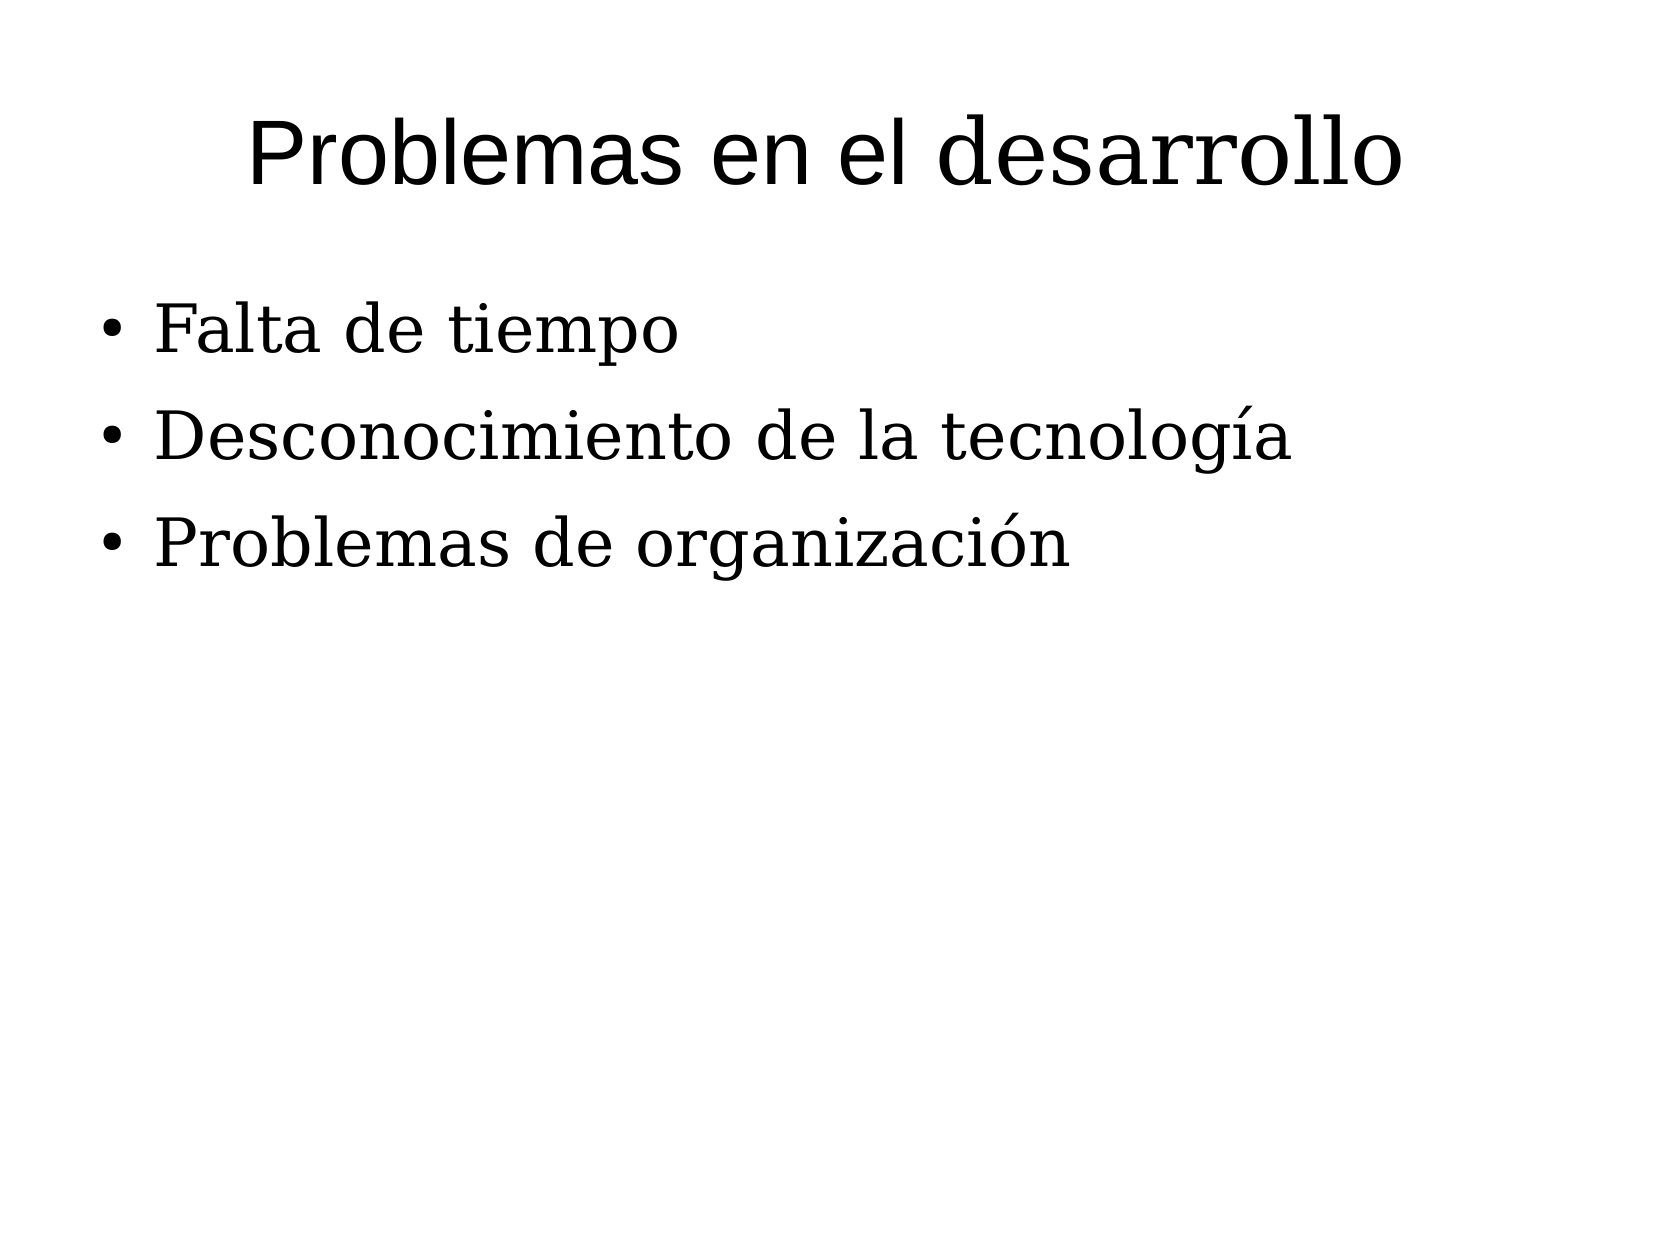

# Problemas en el desarrollo
Falta de tiempo
Desconocimiento de la tecnología
Problemas de organización